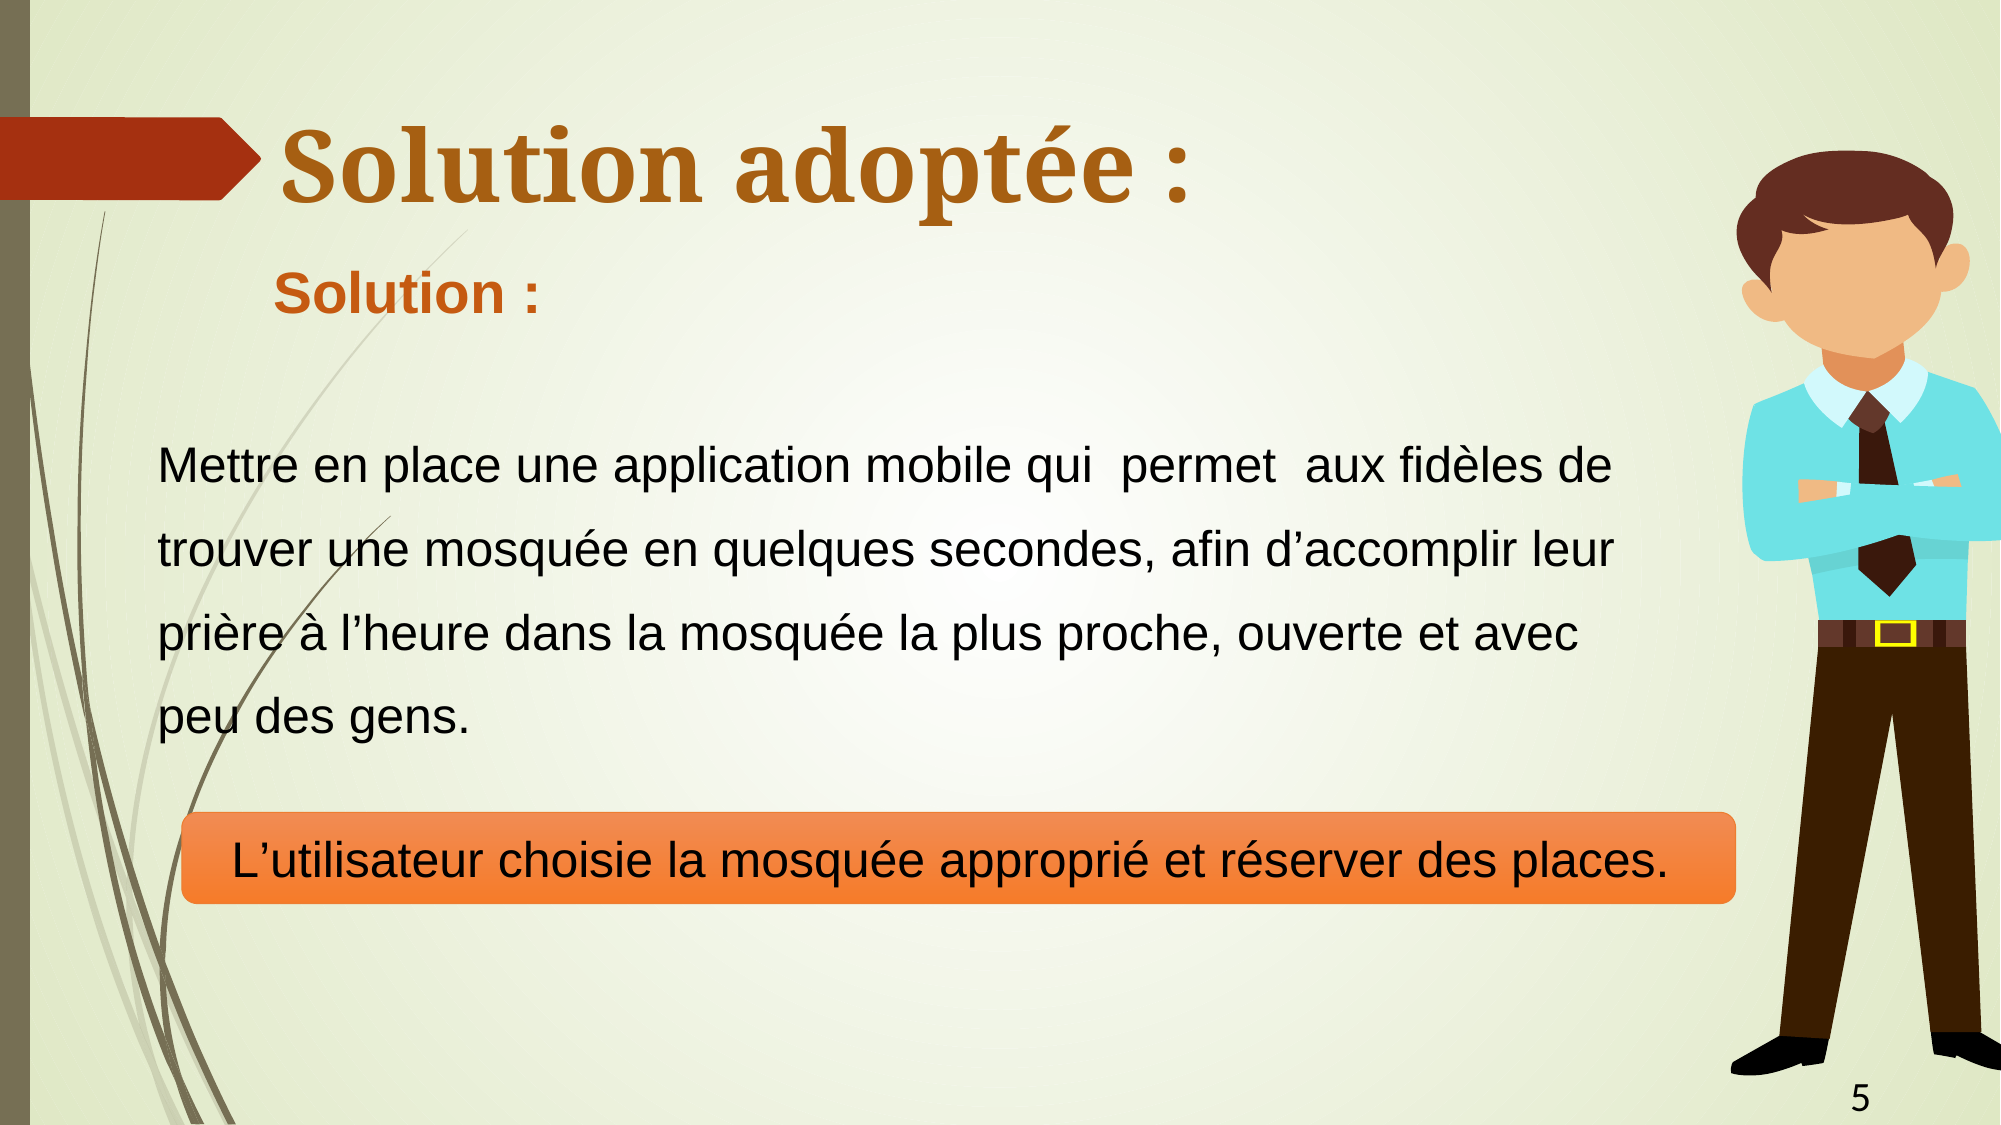

Solution adoptée :
 Solution :
 Mettre en place une application mobile qui permet aux fidèles de
 trouver une mosquée en quelques secondes, afin d’accomplir leur
 prière à l’heure dans la mosquée la plus proche, ouverte et avec
 peu des gens.
L’utilisateur choisie la mosquée approprié et réserver des places.
5